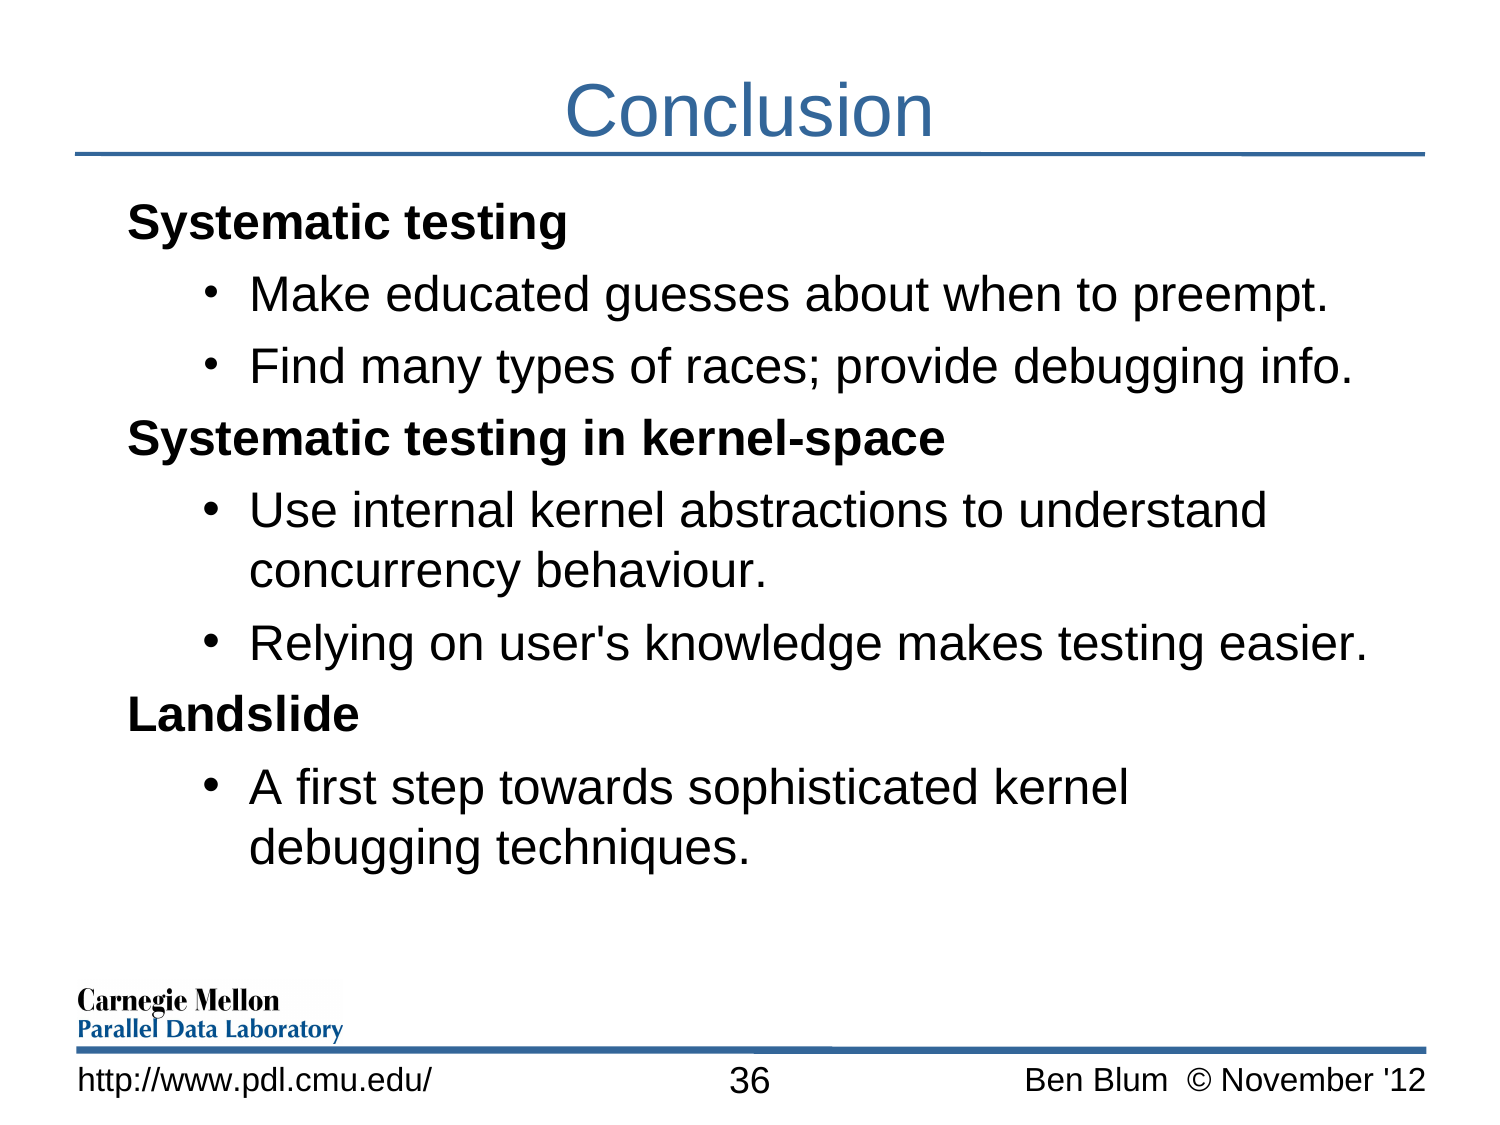

# Conclusion
Systematic testing
Make educated guesses about when to preempt.
Find many types of races; provide debugging info.
Systematic testing in kernel-space
Use internal kernel abstractions to understand concurrency behaviour.
Relying on user's knowledge makes testing easier.
Landslide
A first step towards sophisticated kernel debugging techniques.
36